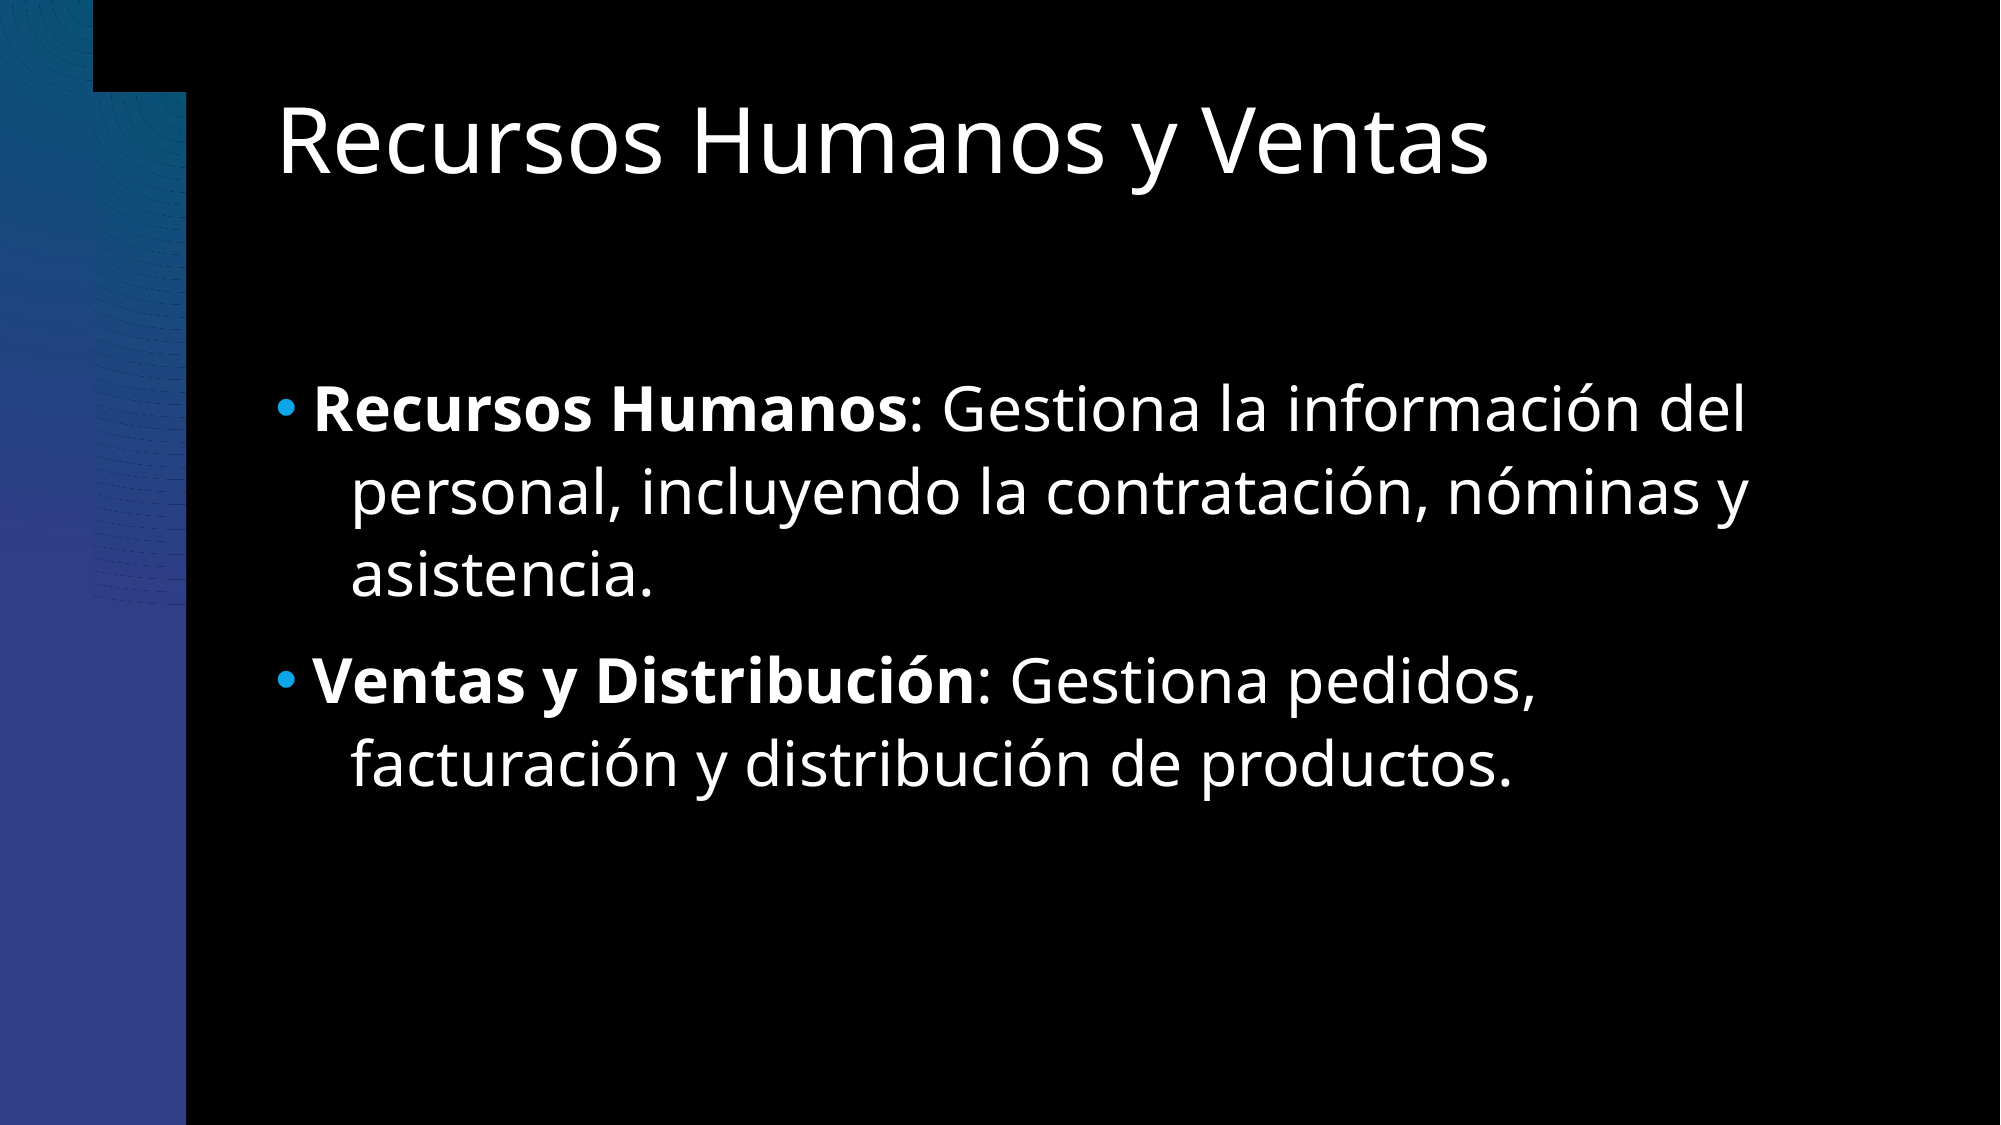

# Recursos Humanos y Ventas
Recursos Humanos: Gestiona la información del personal, incluyendo la contratación, nóminas y asistencia.
Ventas y Distribución: Gestiona pedidos, facturación y distribución de productos.